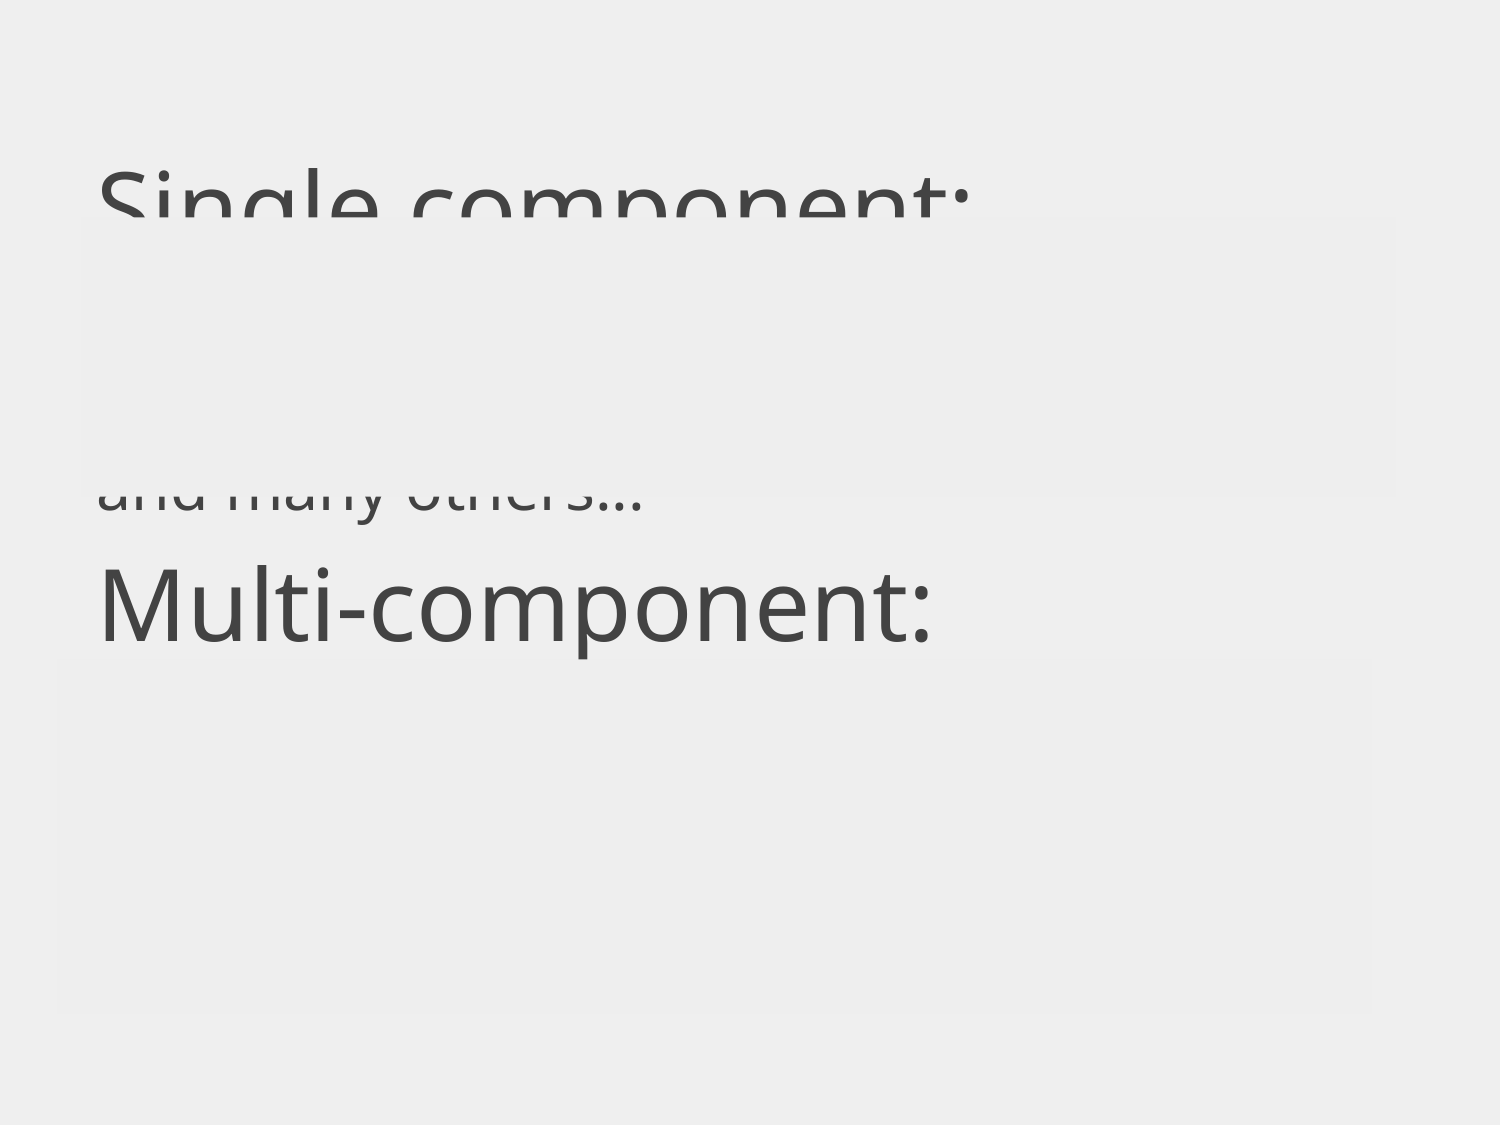

# Single component: Splines (Sandwell, 1987, Wessel & Bercovici, 1998, etc) GPS Imaging (Hammond et al, 2016) and many others... Multi-component: Finite-element elastic Green's functions (Haines et al., 2015) Analytical elastic Green's functions (Sandwell & Wessel, 2016)